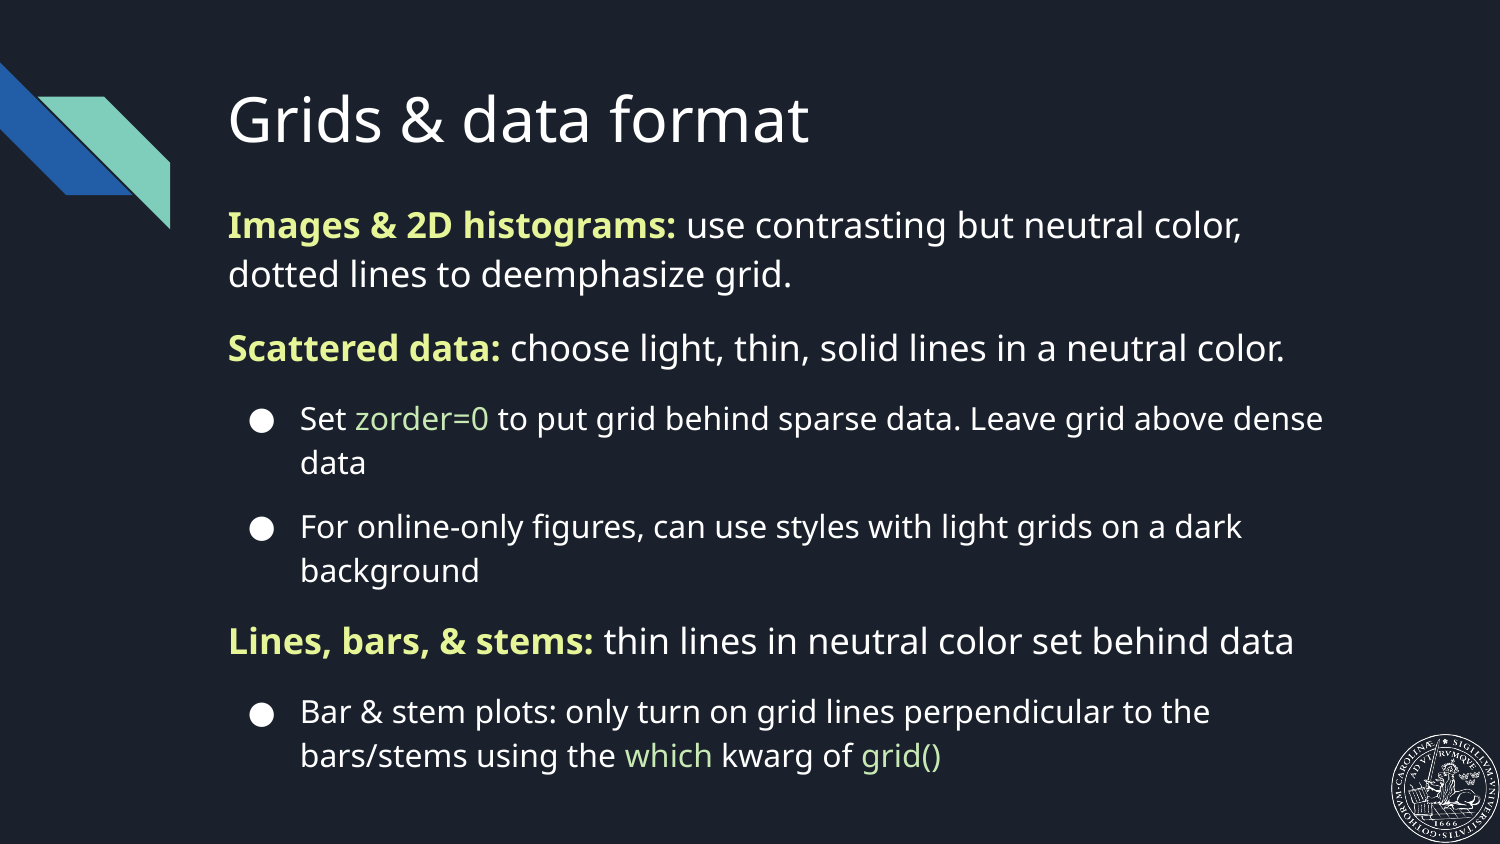

Grids & data format
# Images & 2D histograms: use contrasting but neutral color, dotted lines to deemphasize grid.
Scattered data: choose light, thin, solid lines in a neutral color.
Set zorder=0 to put grid behind sparse data. Leave grid above dense data
For online-only figures, can use styles with light grids on a dark background
Lines, bars, & stems: thin lines in neutral color set behind data
Bar & stem plots: only turn on grid lines perpendicular to the bars/stems using the which kwarg of grid()